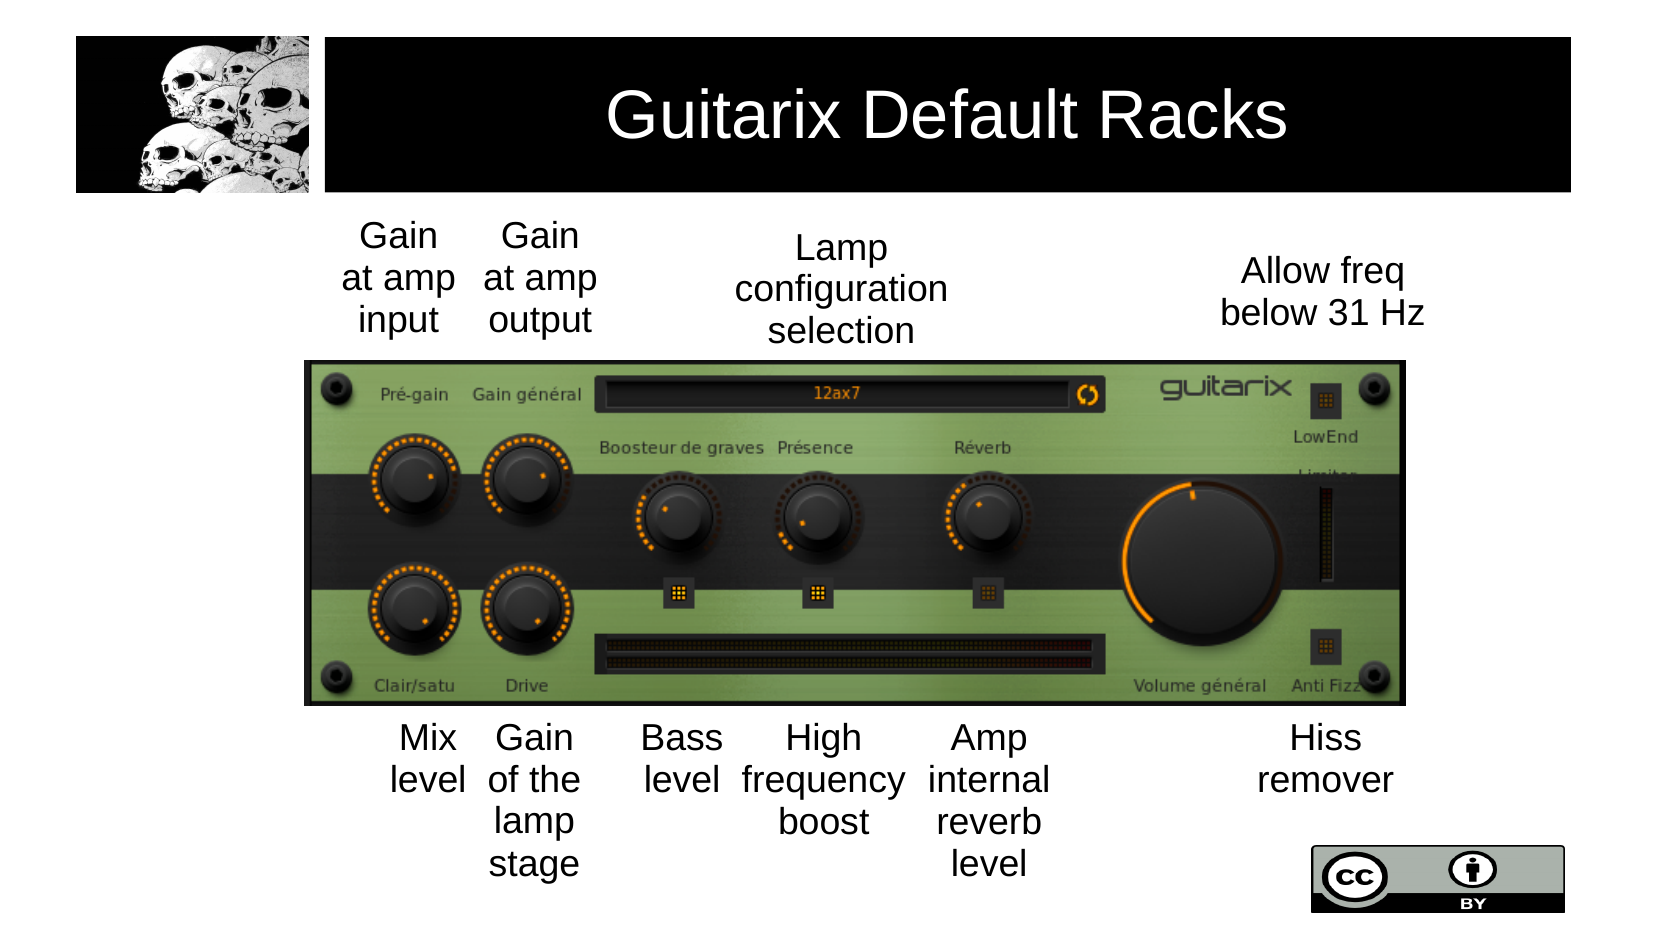

# Guitarix Default Racks
Gain at amp input
Gain at amp output
Lamp configuration selection
Allow freq below 31 Hz
Gain of the lamp stage
Mix level
Bass level
High frequency boost
Amp internal reverb level
Hiss remover